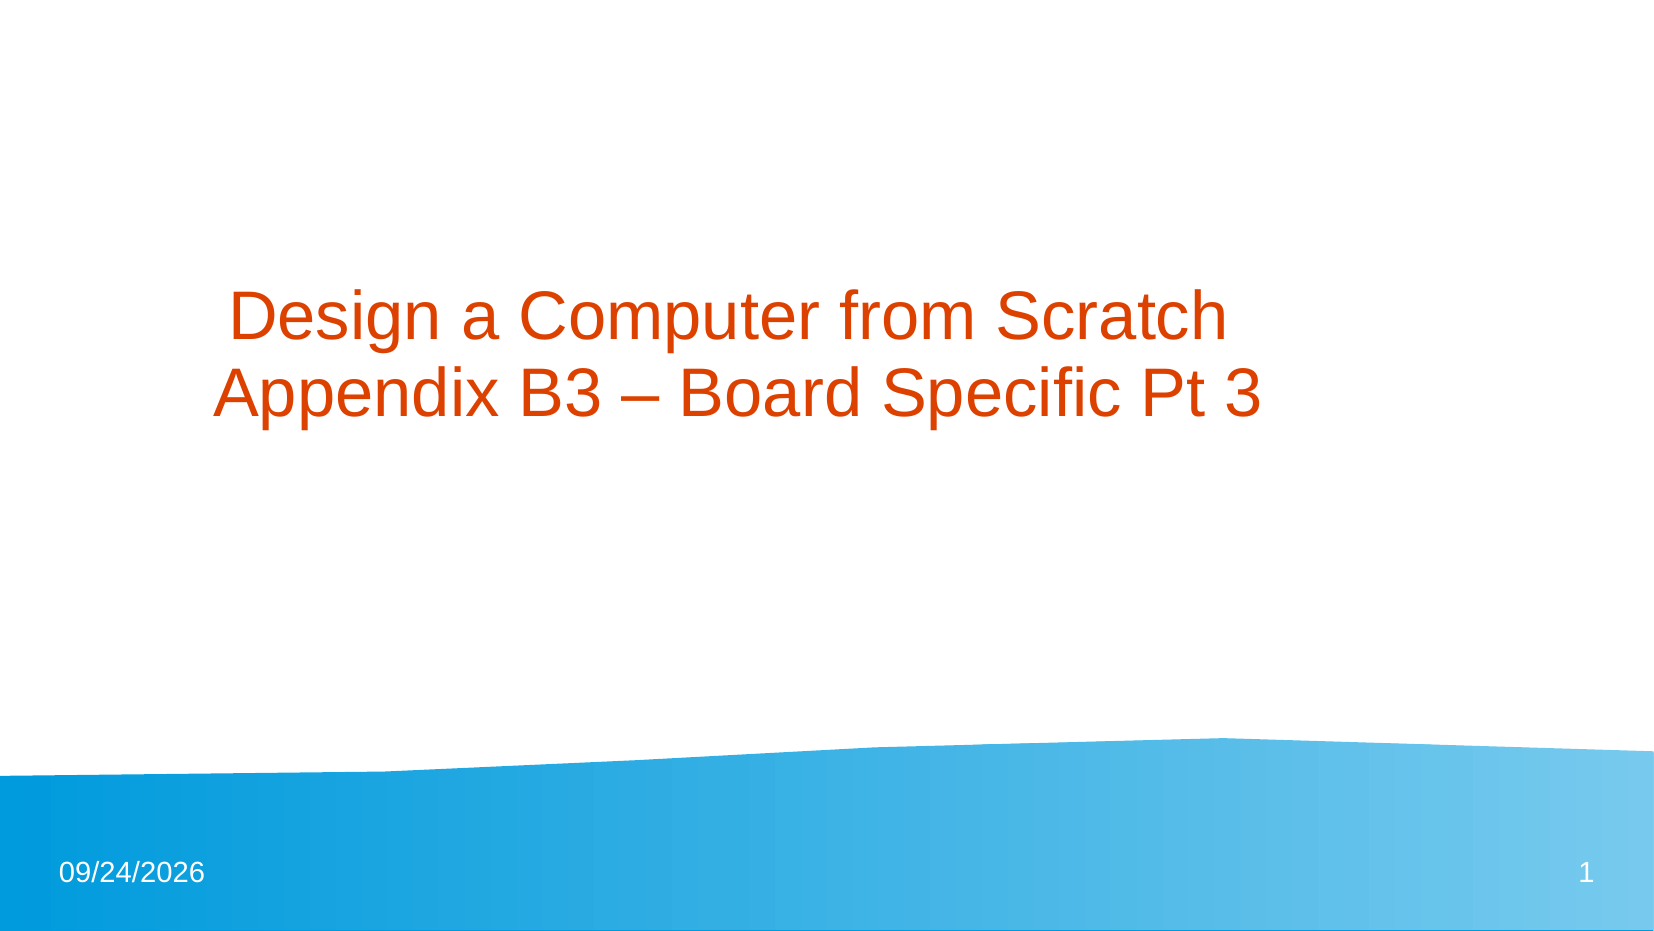

# Design a Computer from Scratch Appendix B3 – Board Specific Pt 3